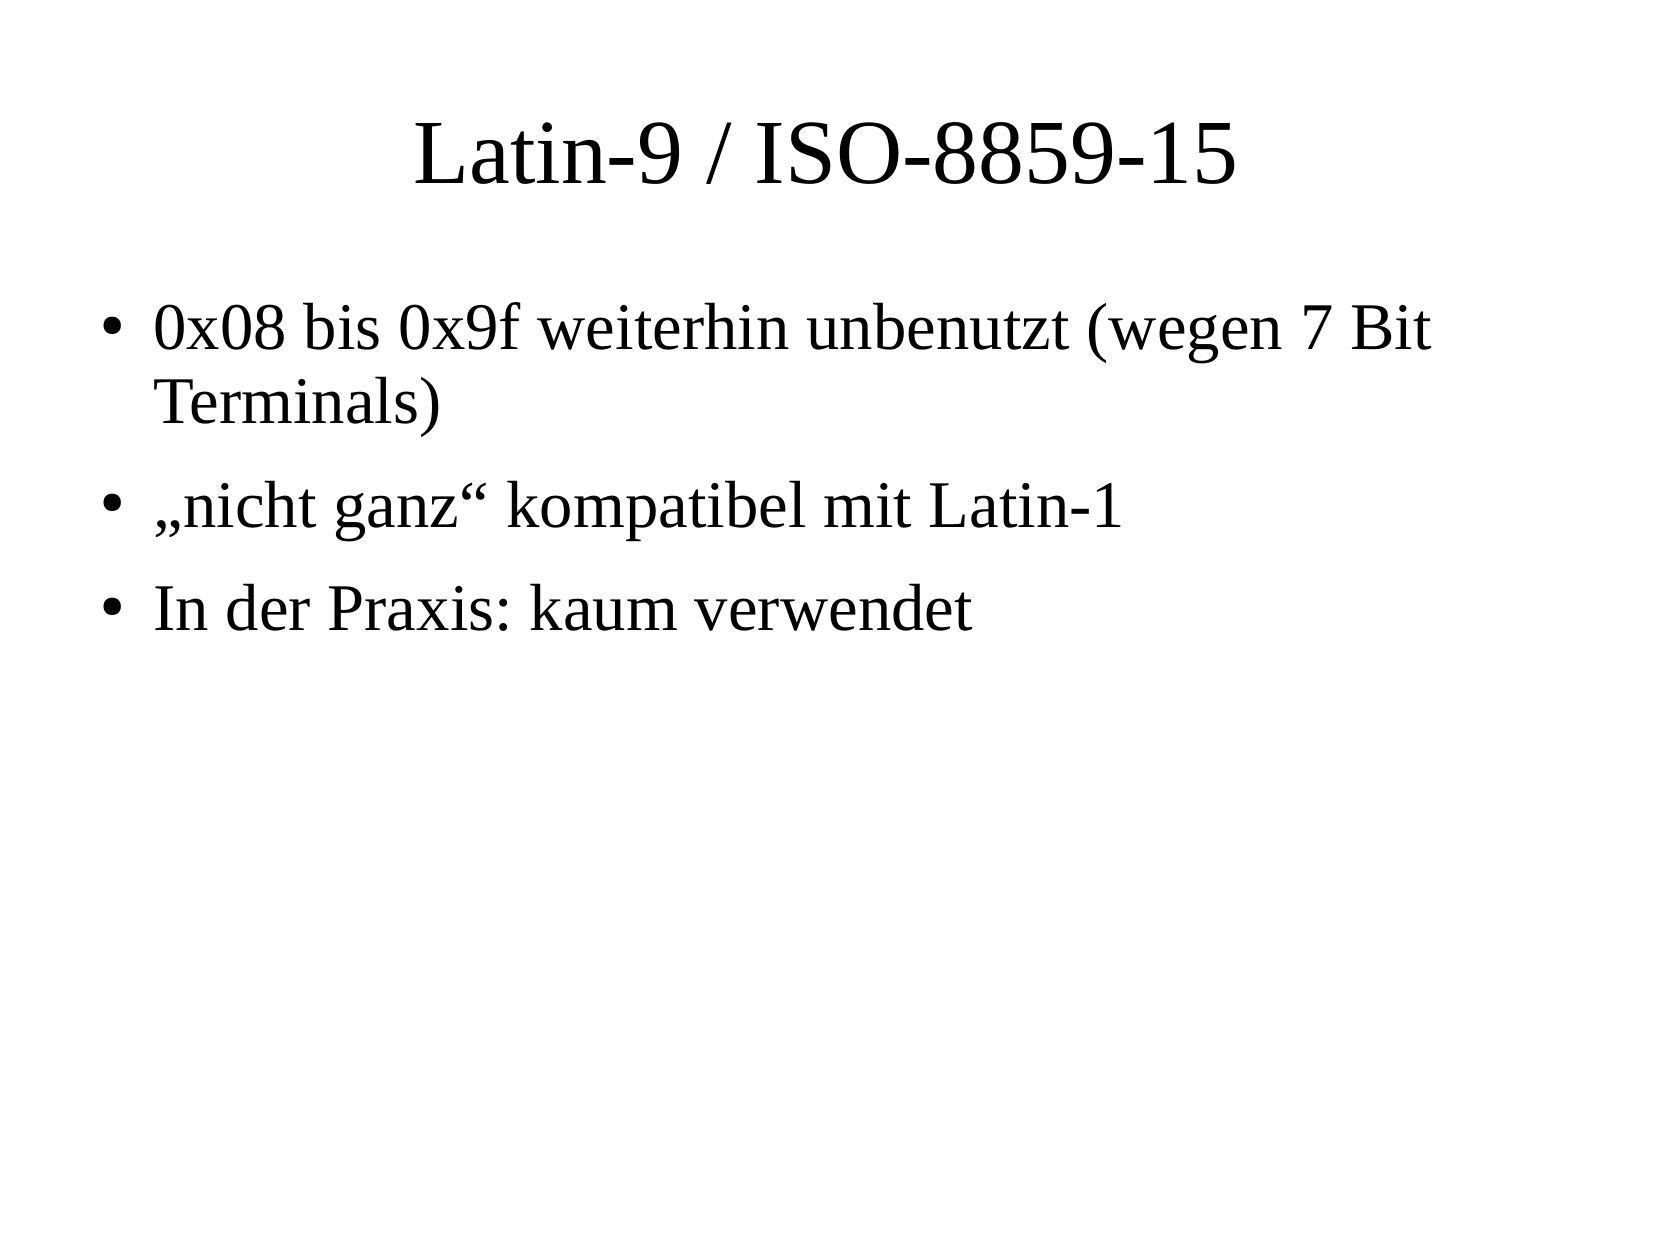

# Latin-9 / ISO-8859-15
0x08 bis 0x9f weiterhin unbenutzt (wegen 7 Bit Terminals)
„nicht ganz“ kompatibel mit Latin-1
In der Praxis: kaum verwendet